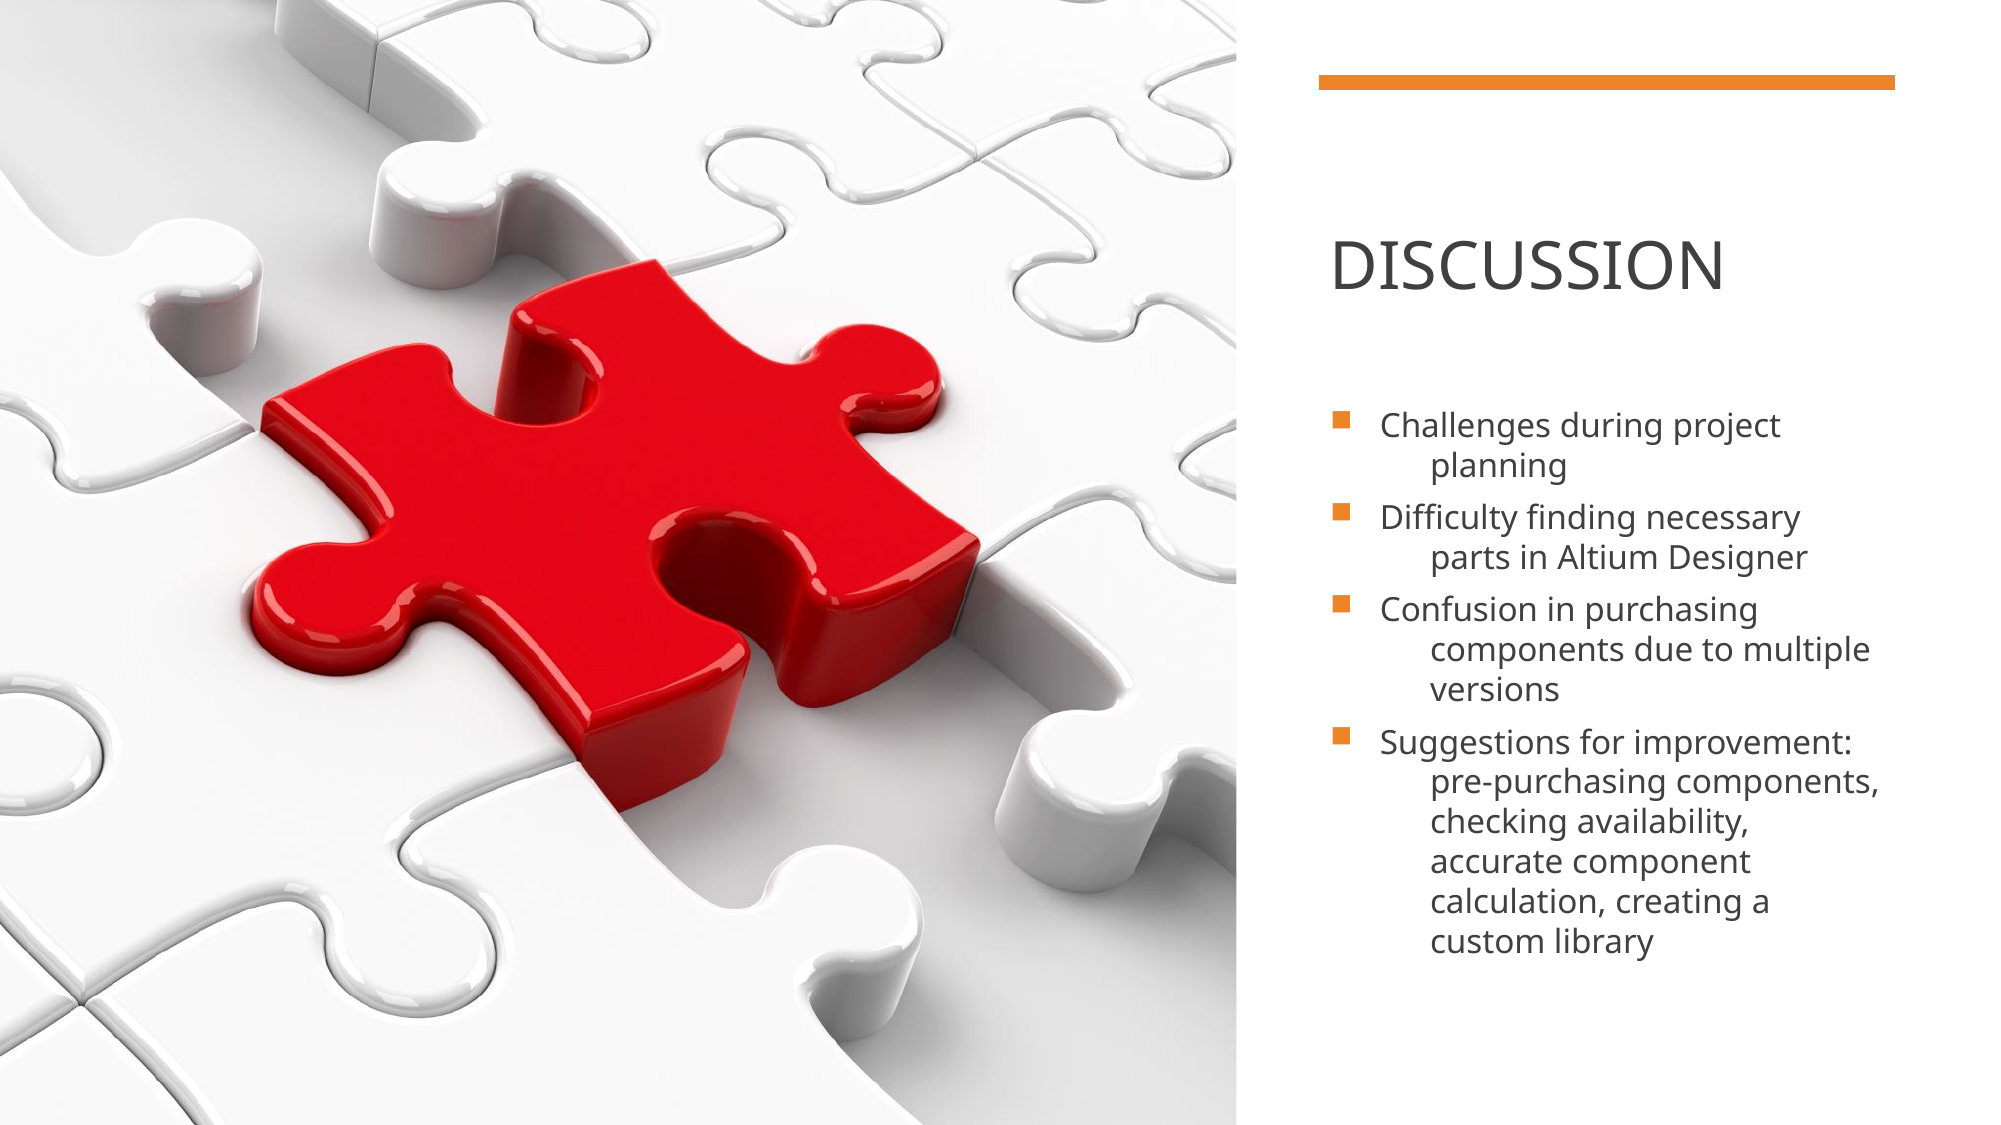

# discussion
Challenges during project planning
Difficulty finding necessary parts in Altium Designer
Confusion in purchasing components due to multiple versions
Suggestions for improvement: pre-purchasing components, checking availability, accurate component calculation, creating a custom library